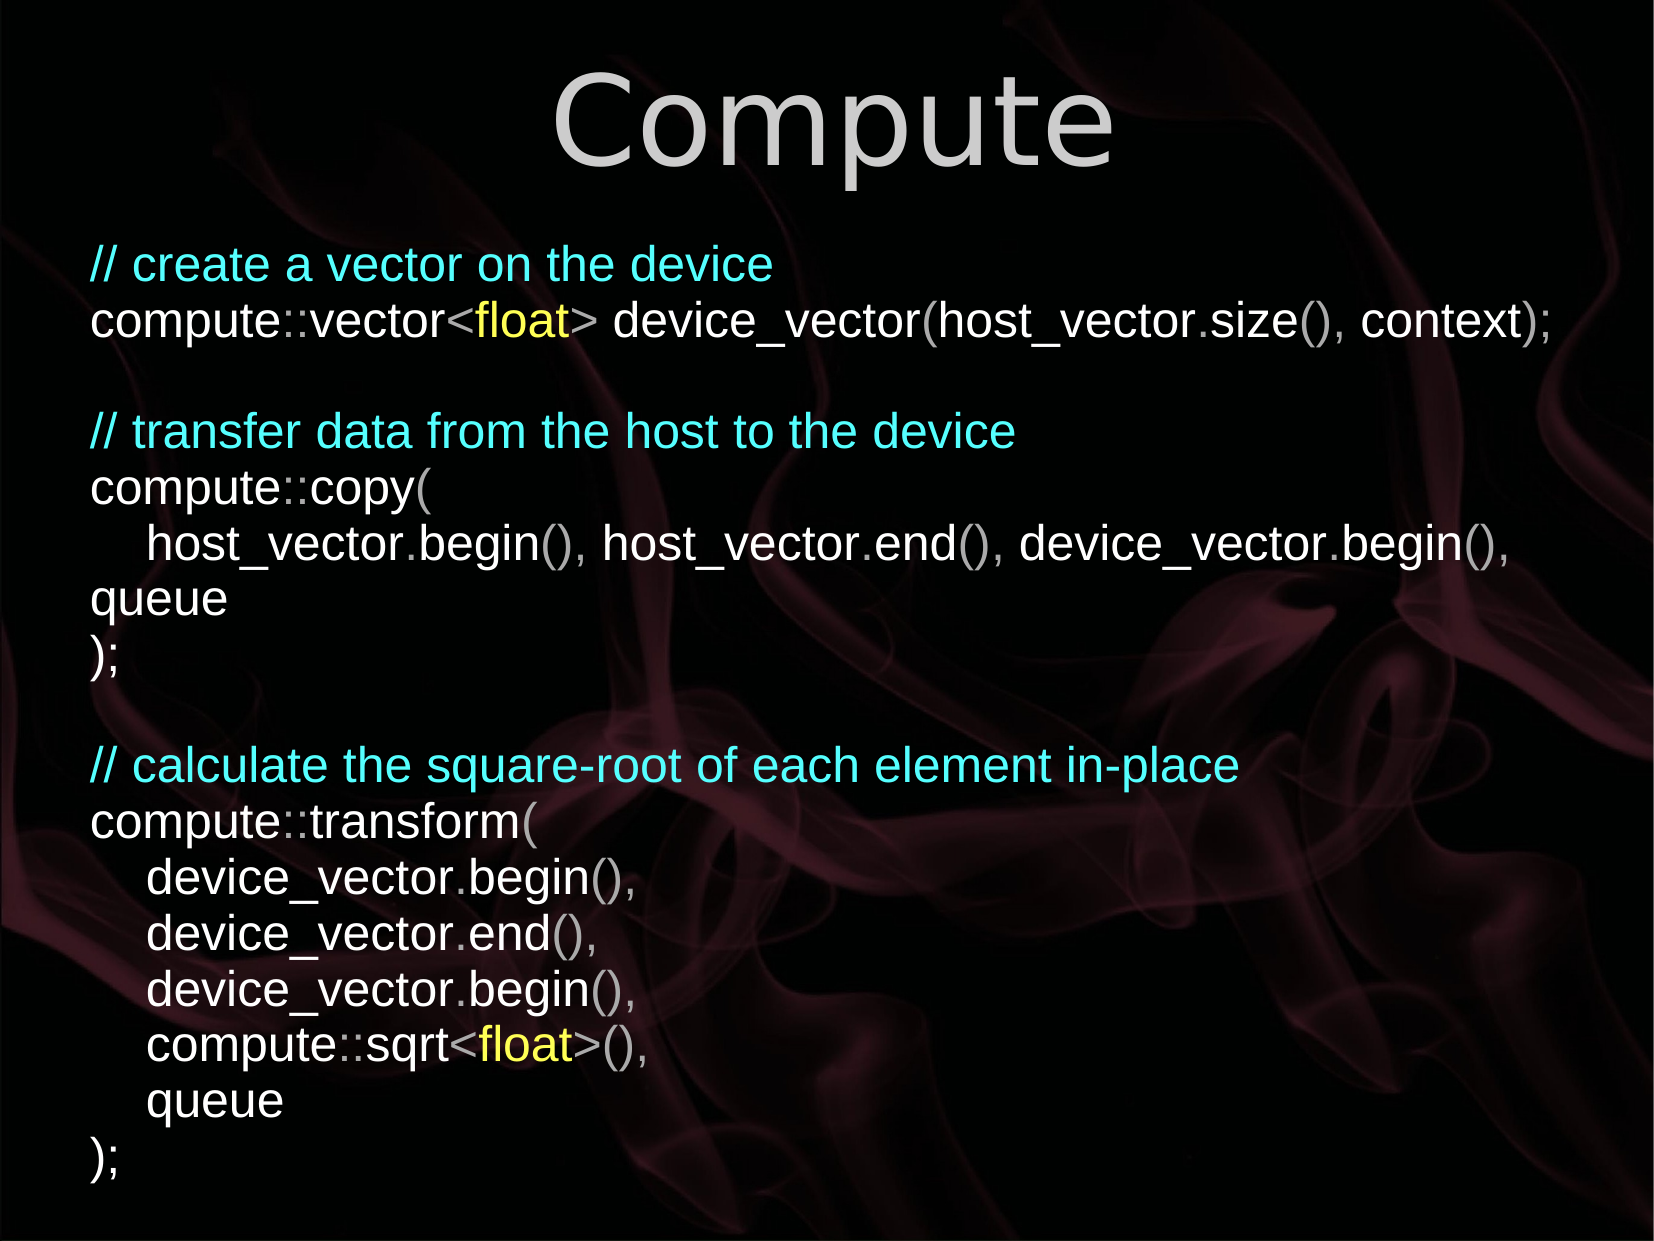

# Compute
// create a vector on the device
compute::vector<float> device_vector(host_vector.size(), context);
// transfer data from the host to the device
compute::copy(
 host_vector.begin(), host_vector.end(), device_vector.begin(), queue
);
// calculate the square-root of each element in-place
compute::transform(
 device_vector.begin(),
 device_vector.end(),
 device_vector.begin(),
 compute::sqrt<float>(),
 queue
);